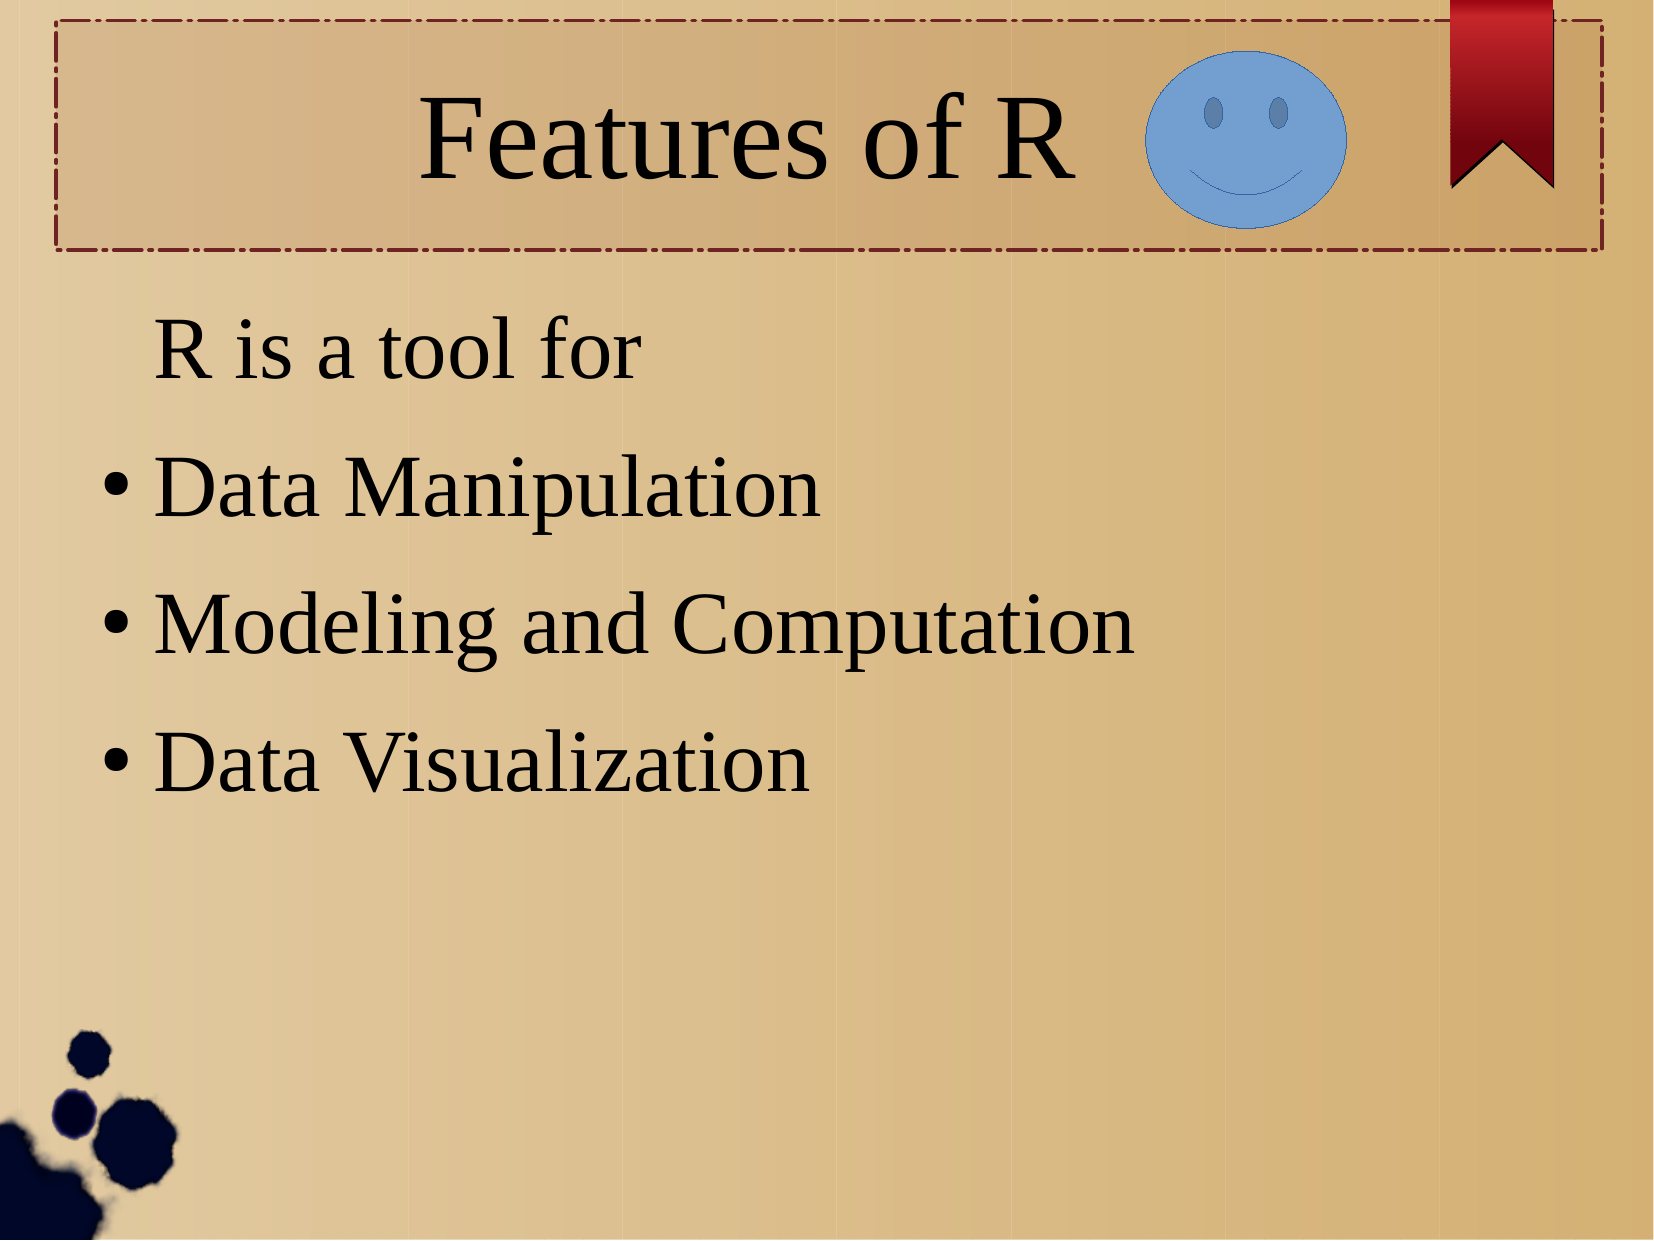

# Features of R
R is a tool for
Data Manipulation
Modeling and Computation
Data Visualization